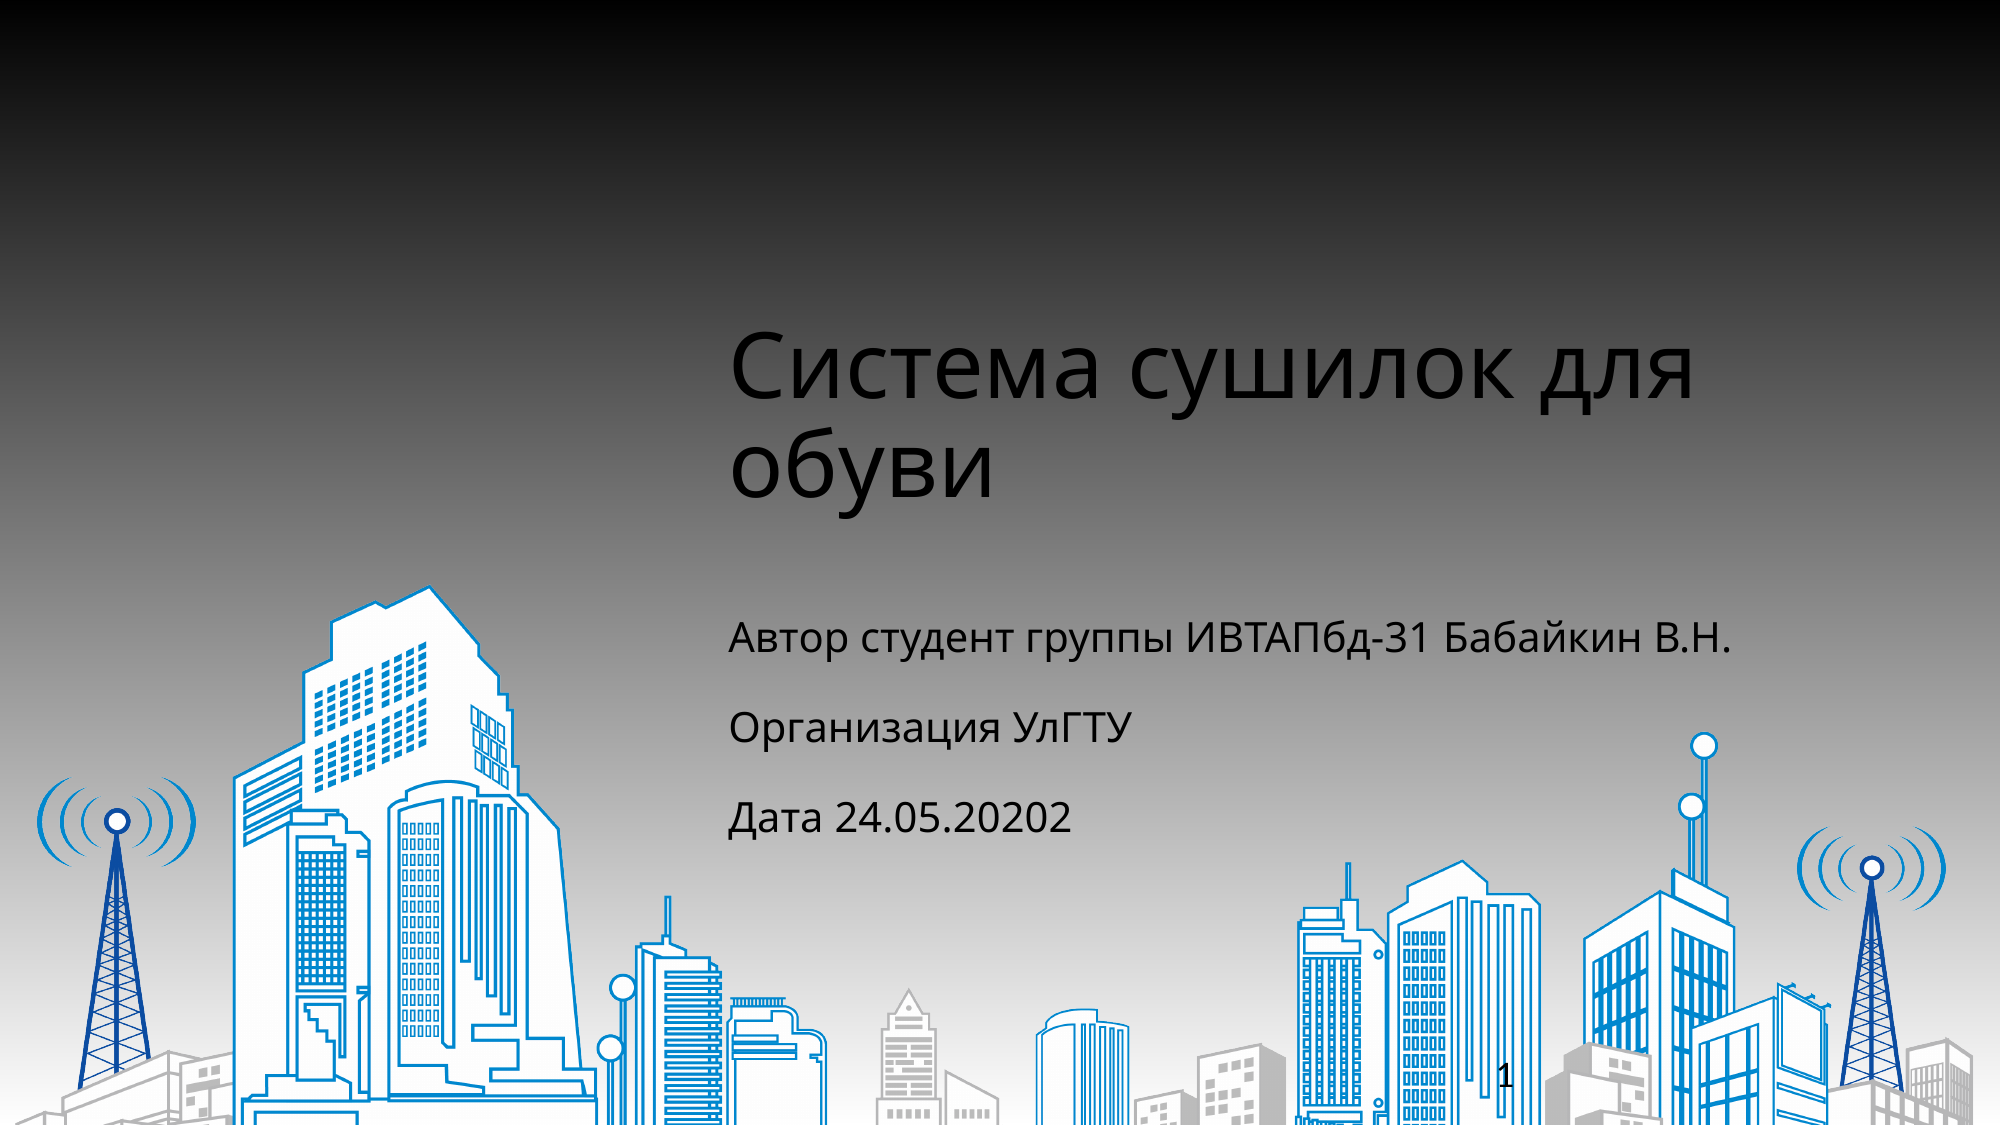

# Система сушилок для обуви Автор студент группы ИВТАПбд-31 Бабайкин В.Н. Организация УлГТУ Дата 24.05.20202